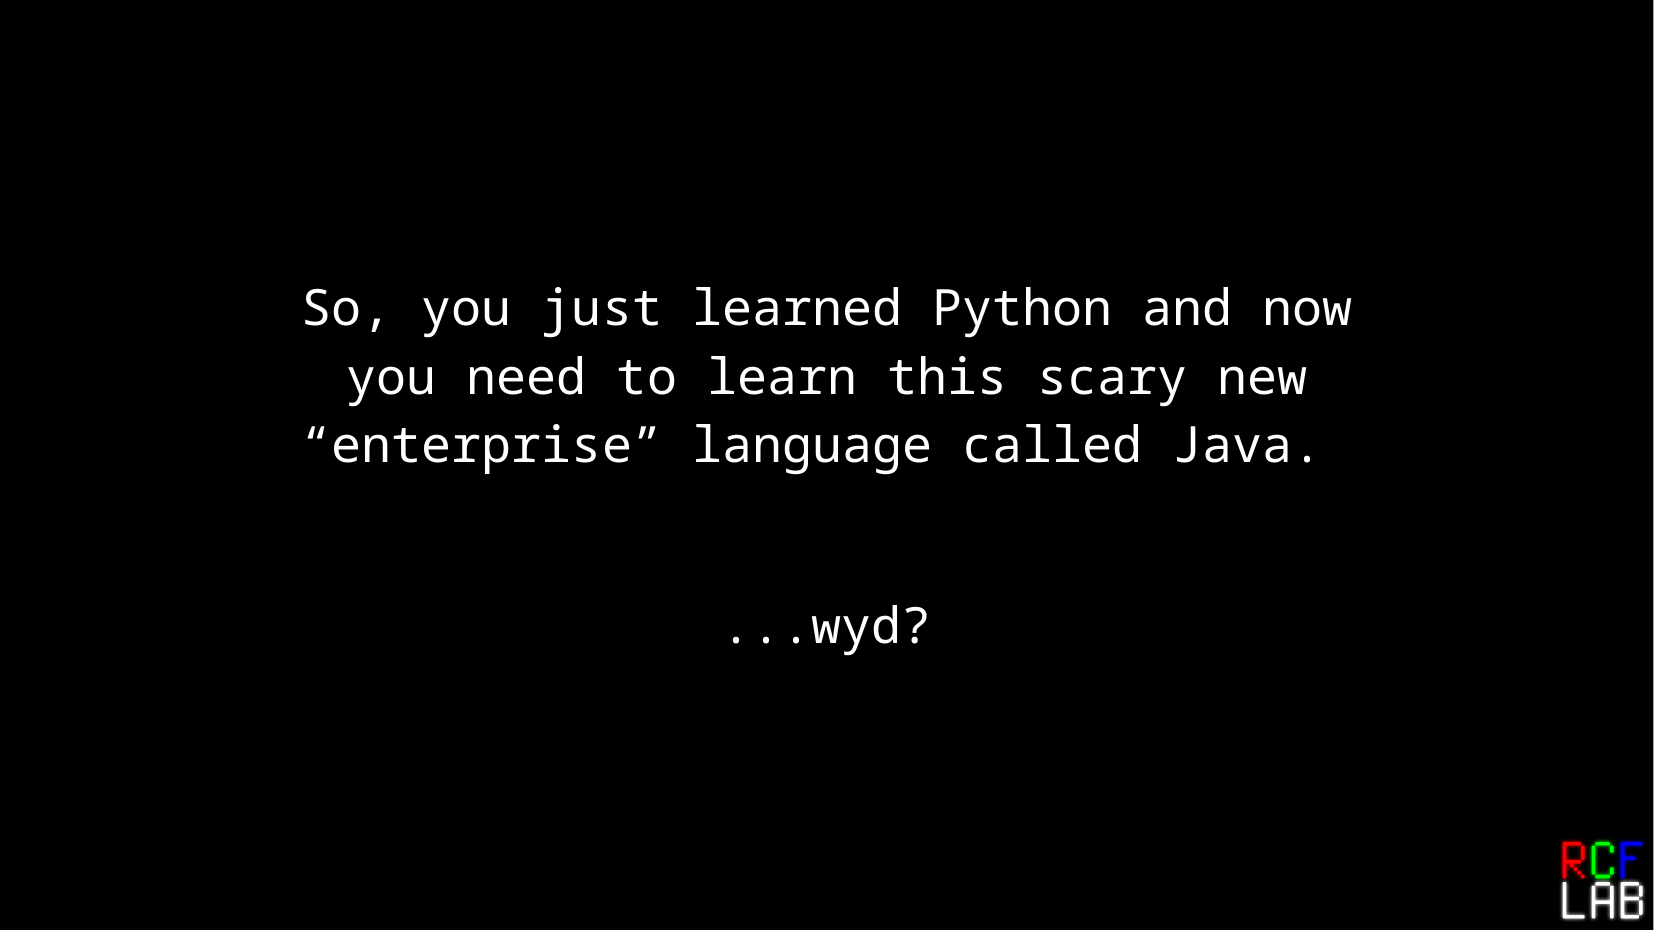

# So, you just learned Python and now you need to learn this scary new “enterprise” language called Java.
...wyd?